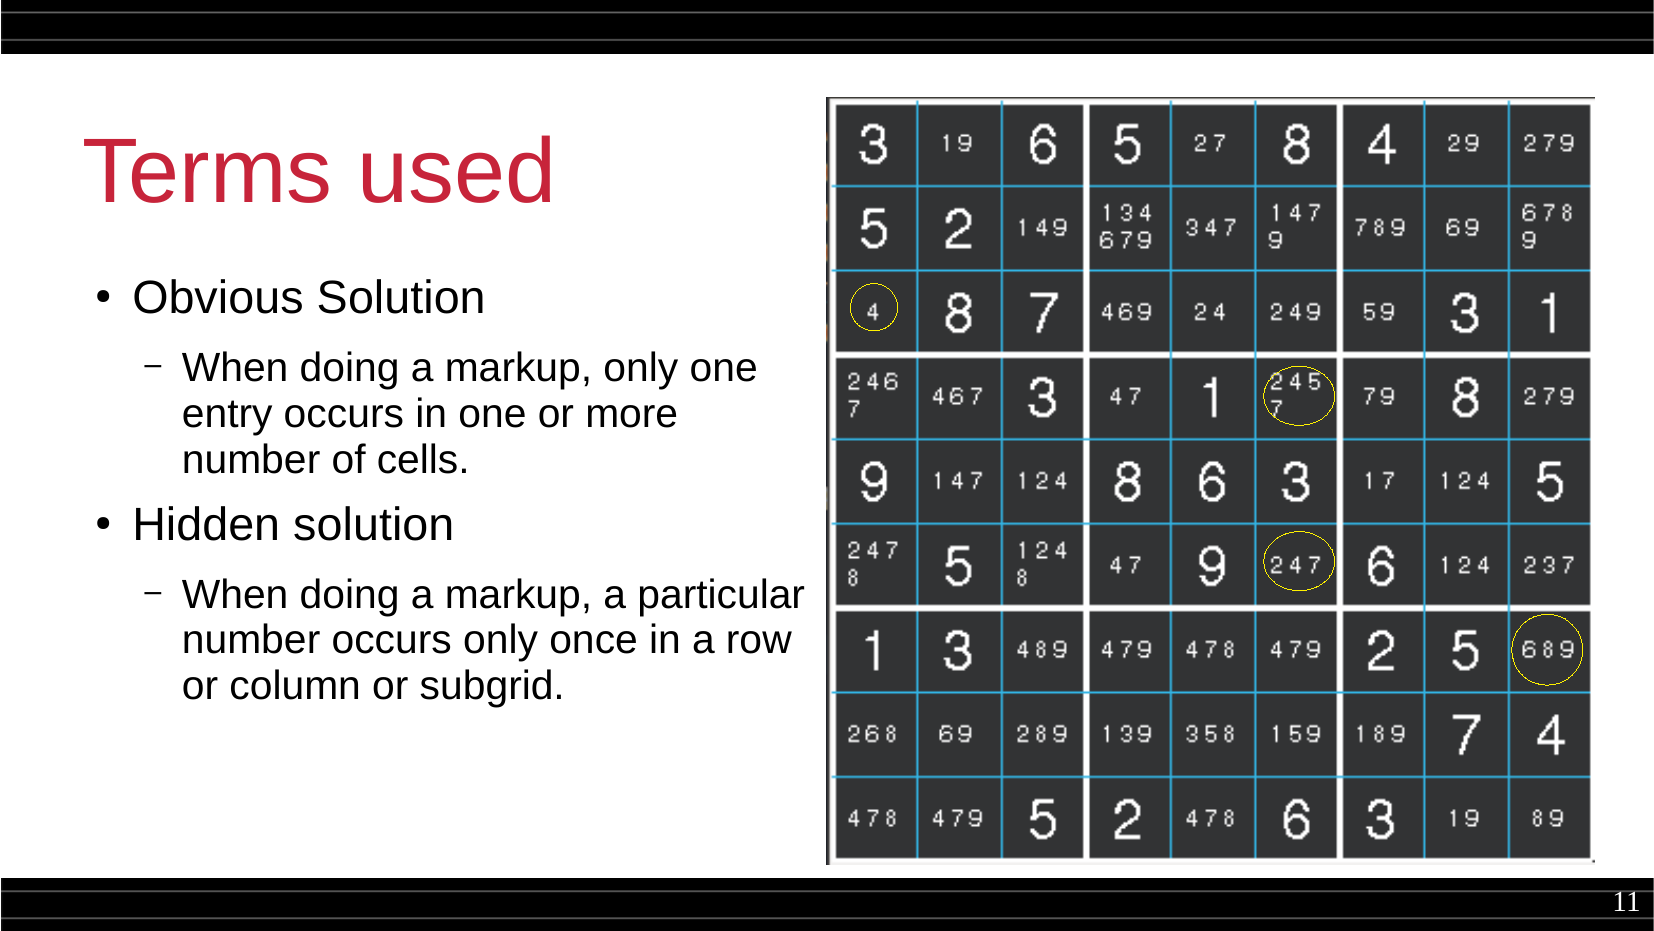

# Terms used
Obvious Solution
When doing a markup, only one entry occurs in one or more number of cells.
Hidden solution
When doing a markup, a particular number occurs only once in a row or column or subgrid.